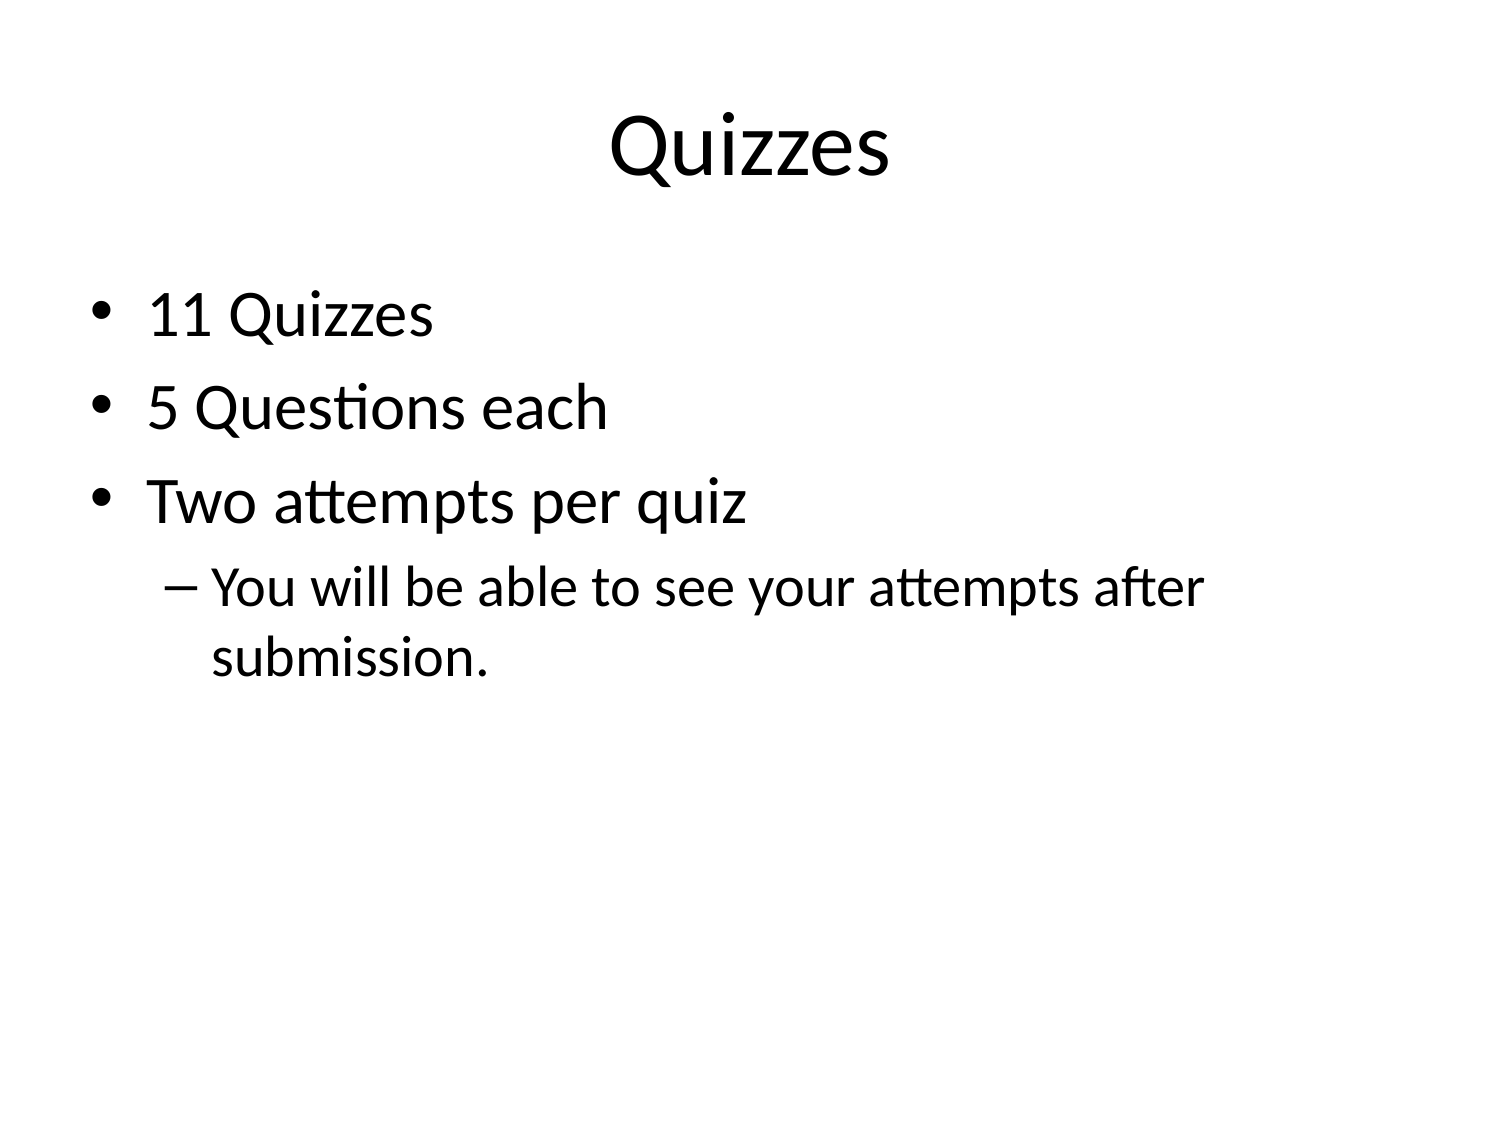

Quizzes
11 Quizzes
5 Questions each
Two attempts per quiz
You will be able to see your attempts after submission.